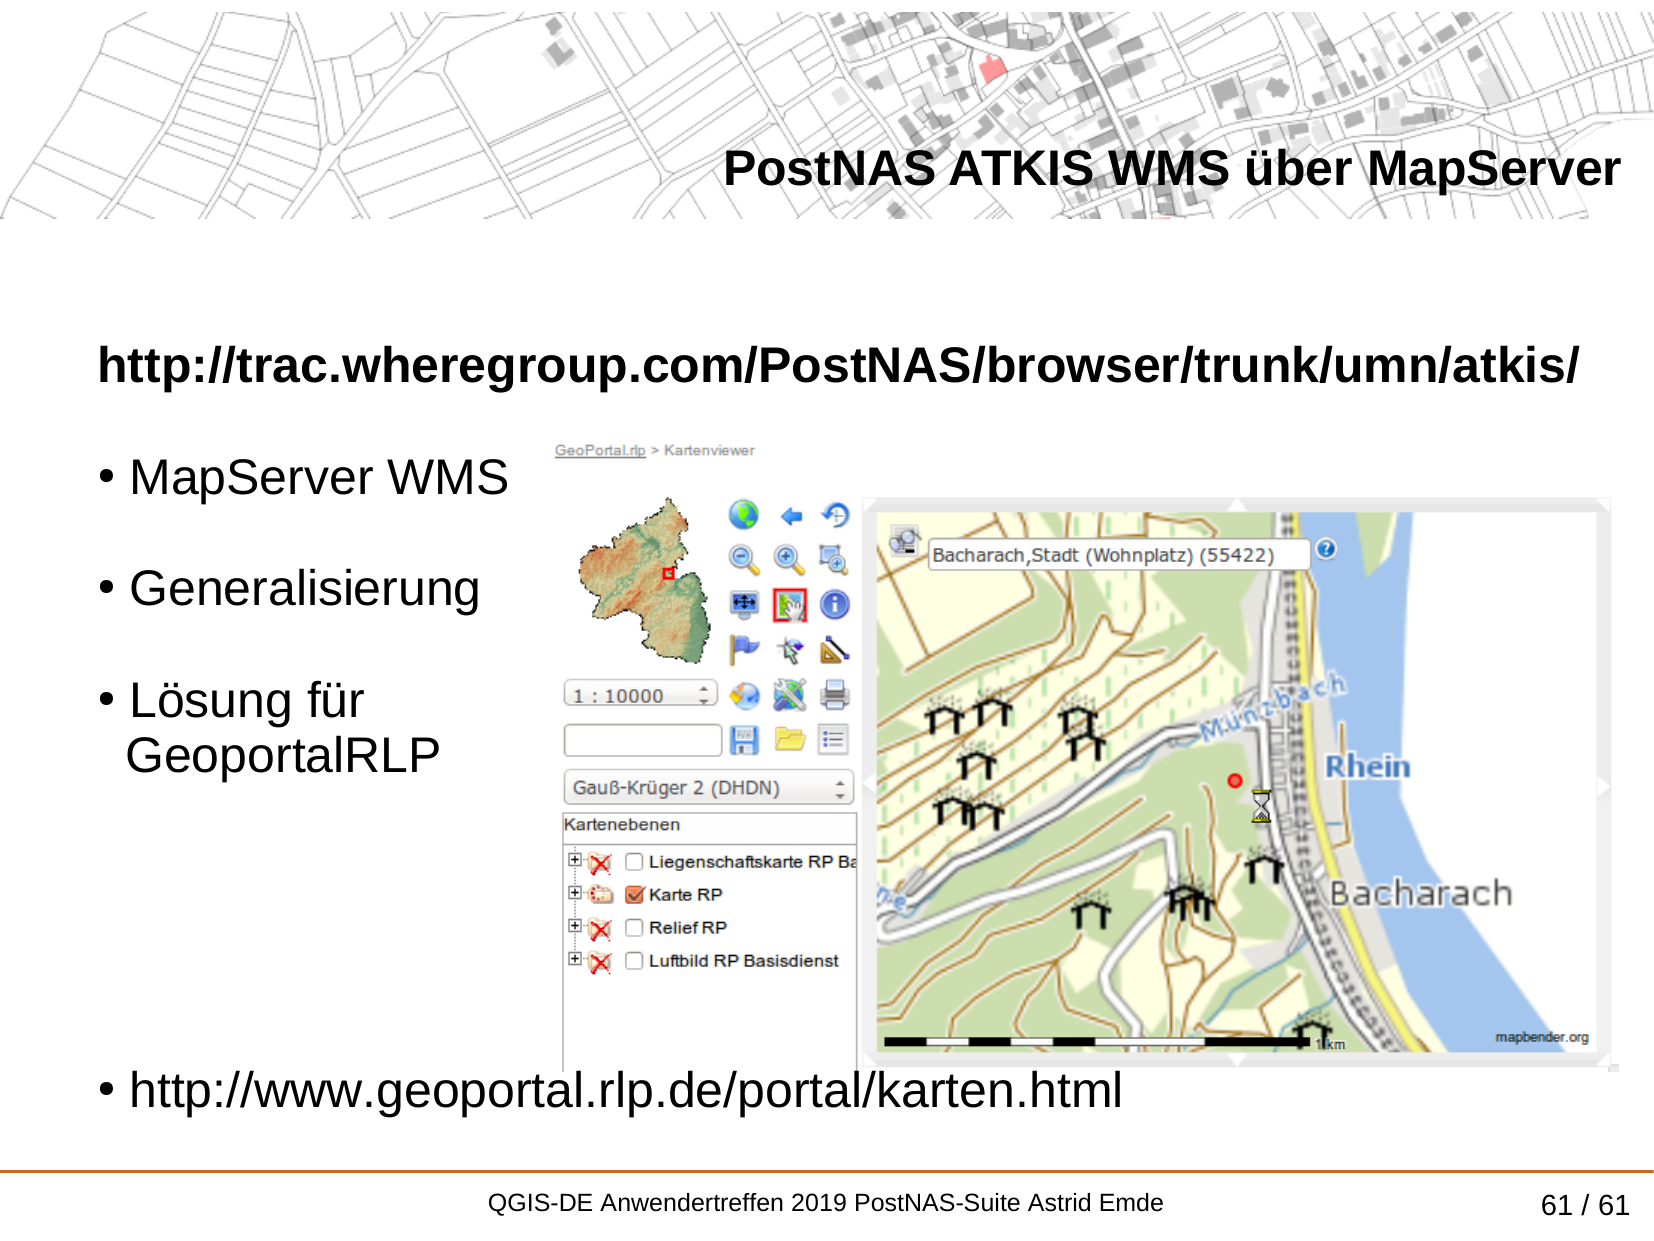

# PostNAS ATKIS WMS über MapServer
http://trac.wheregroup.com/PostNAS/browser/trunk/umn/atkis/
 MapServer WMS
 Generalisierung
 Lösung für
 GeoportalRLP
 http://www.geoportal.rlp.de/portal/karten.html